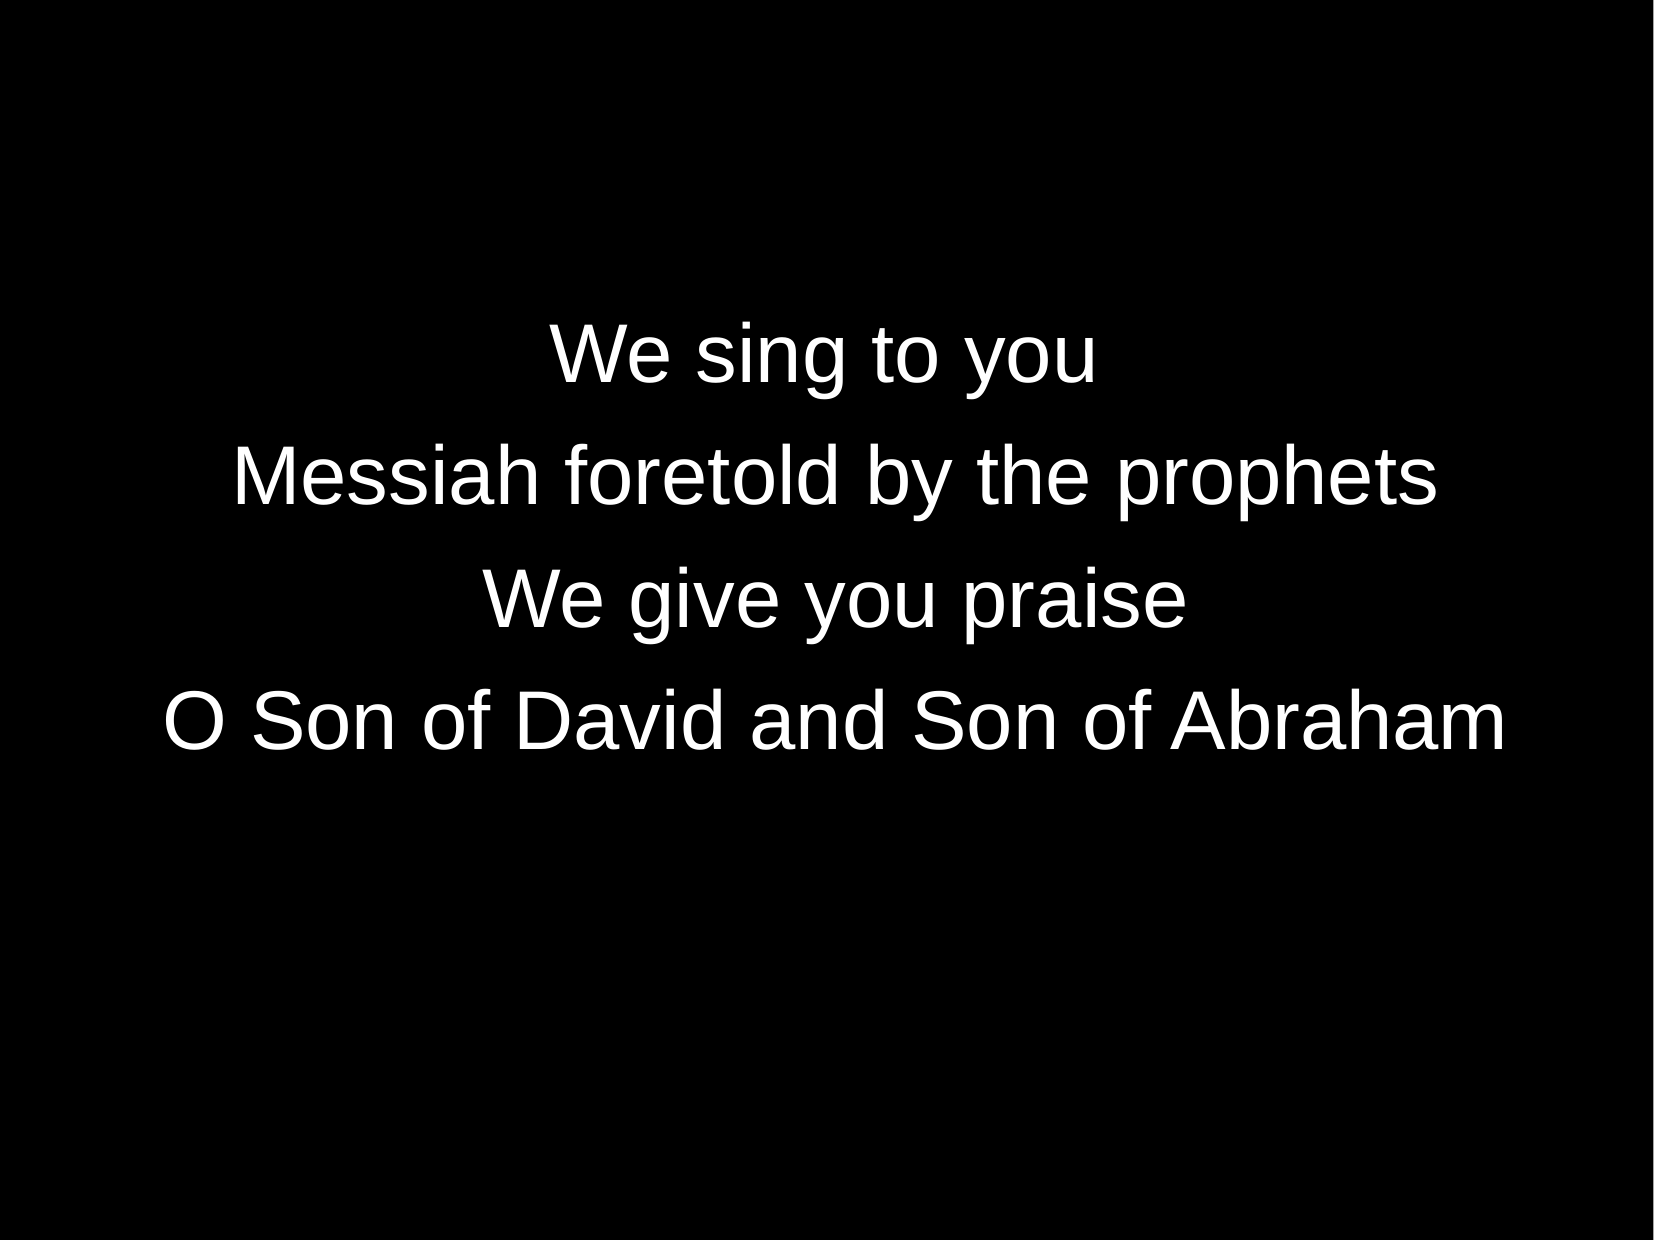

#
We sing to you
Messiah foretold by the prophets
We give you praise
O Son of David and Son of Abraham